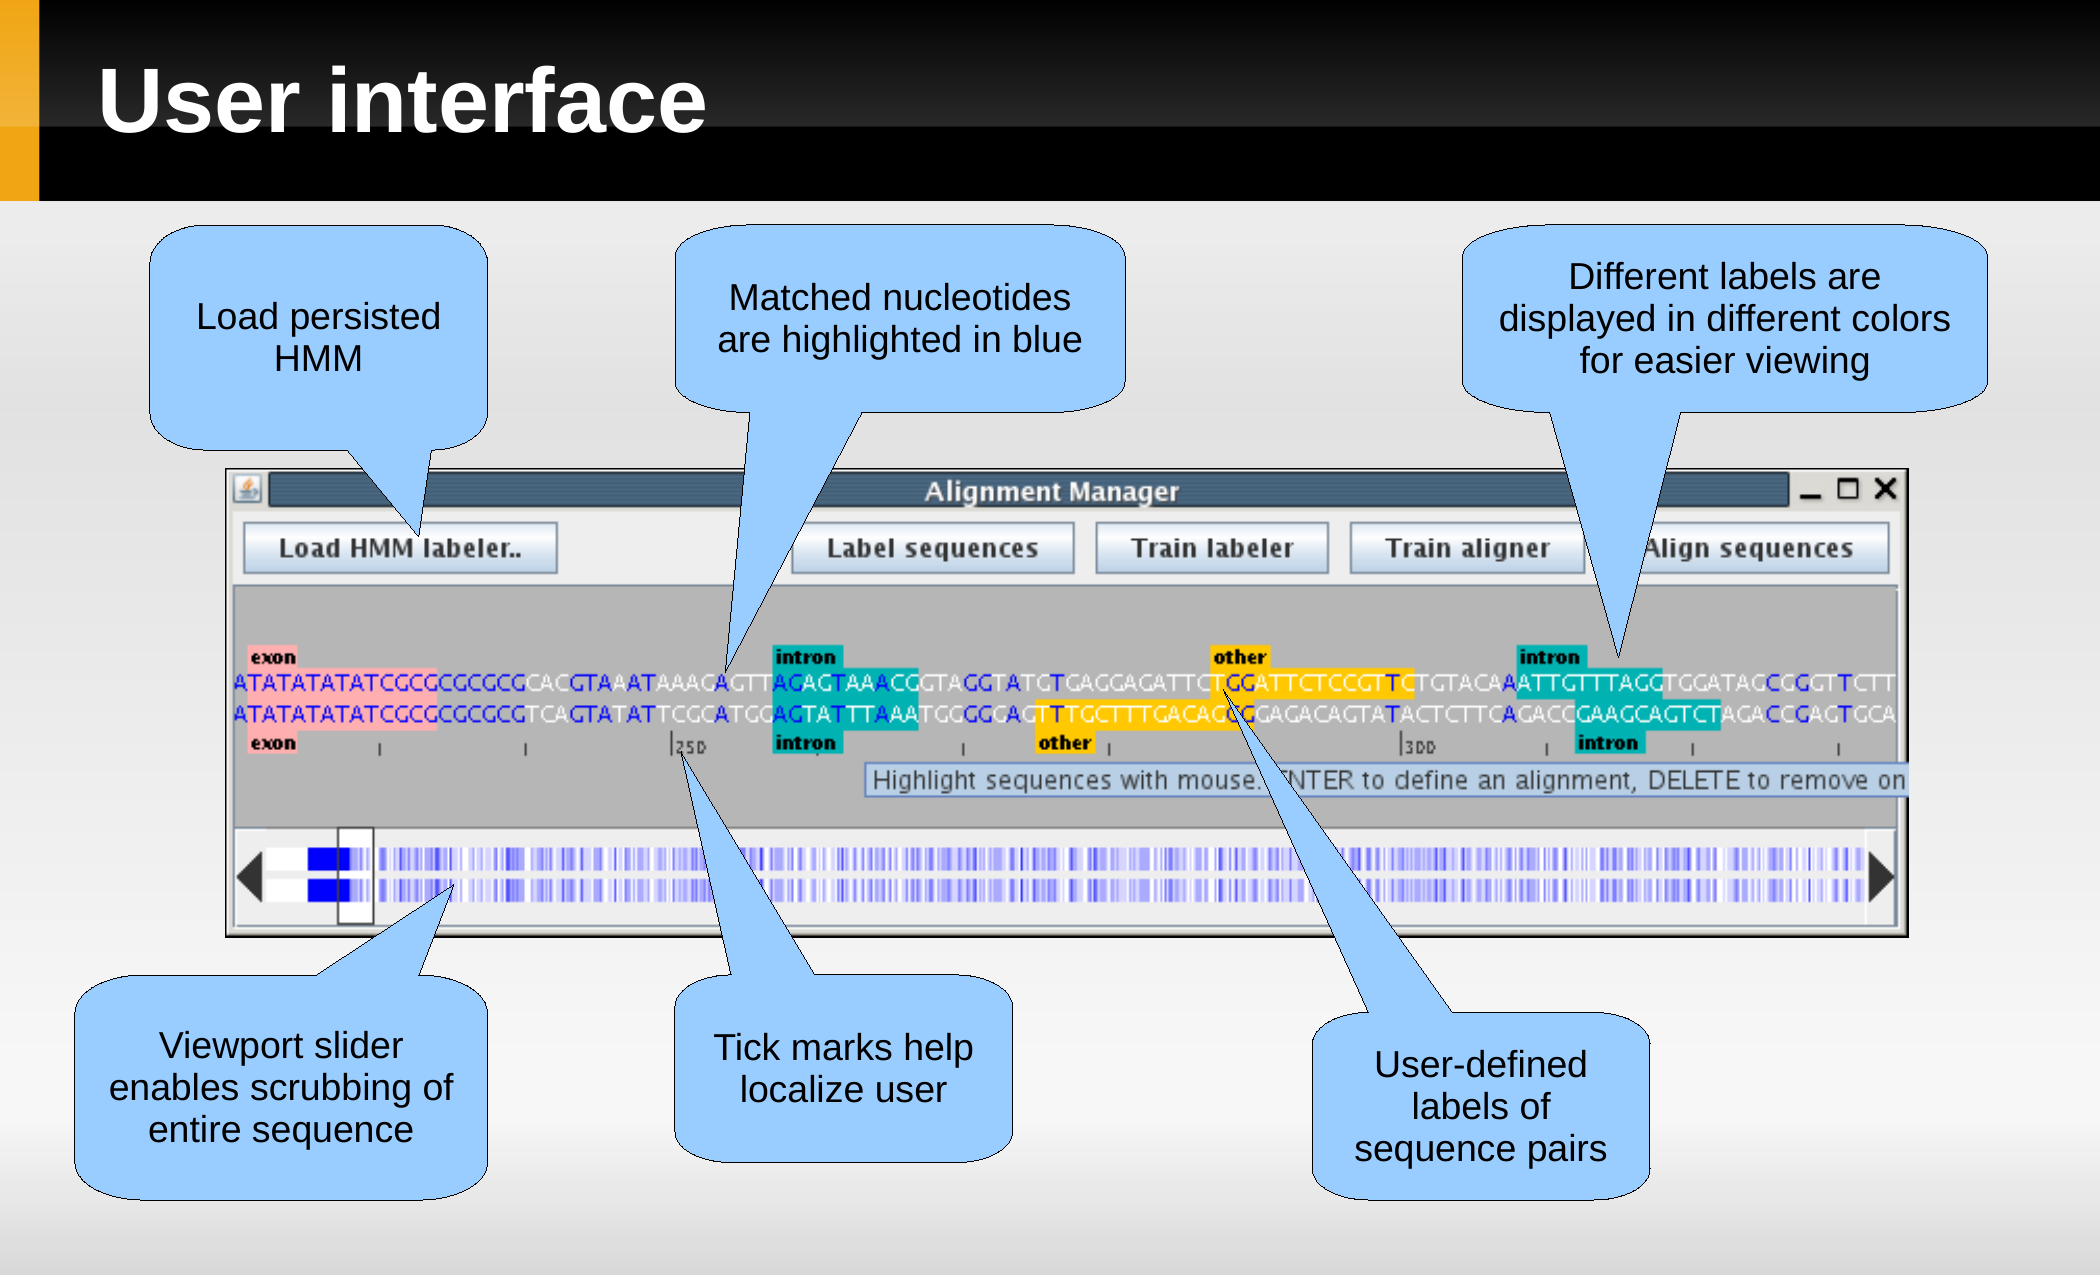

# User interface
Load persisted HMM
Matched nucleotides are highlighted in blue
Different labels are displayed in different colors for easier viewing
Viewport slider enables scrubbing of entire sequence
Tick marks help localize user
User-defined labels of sequence pairs